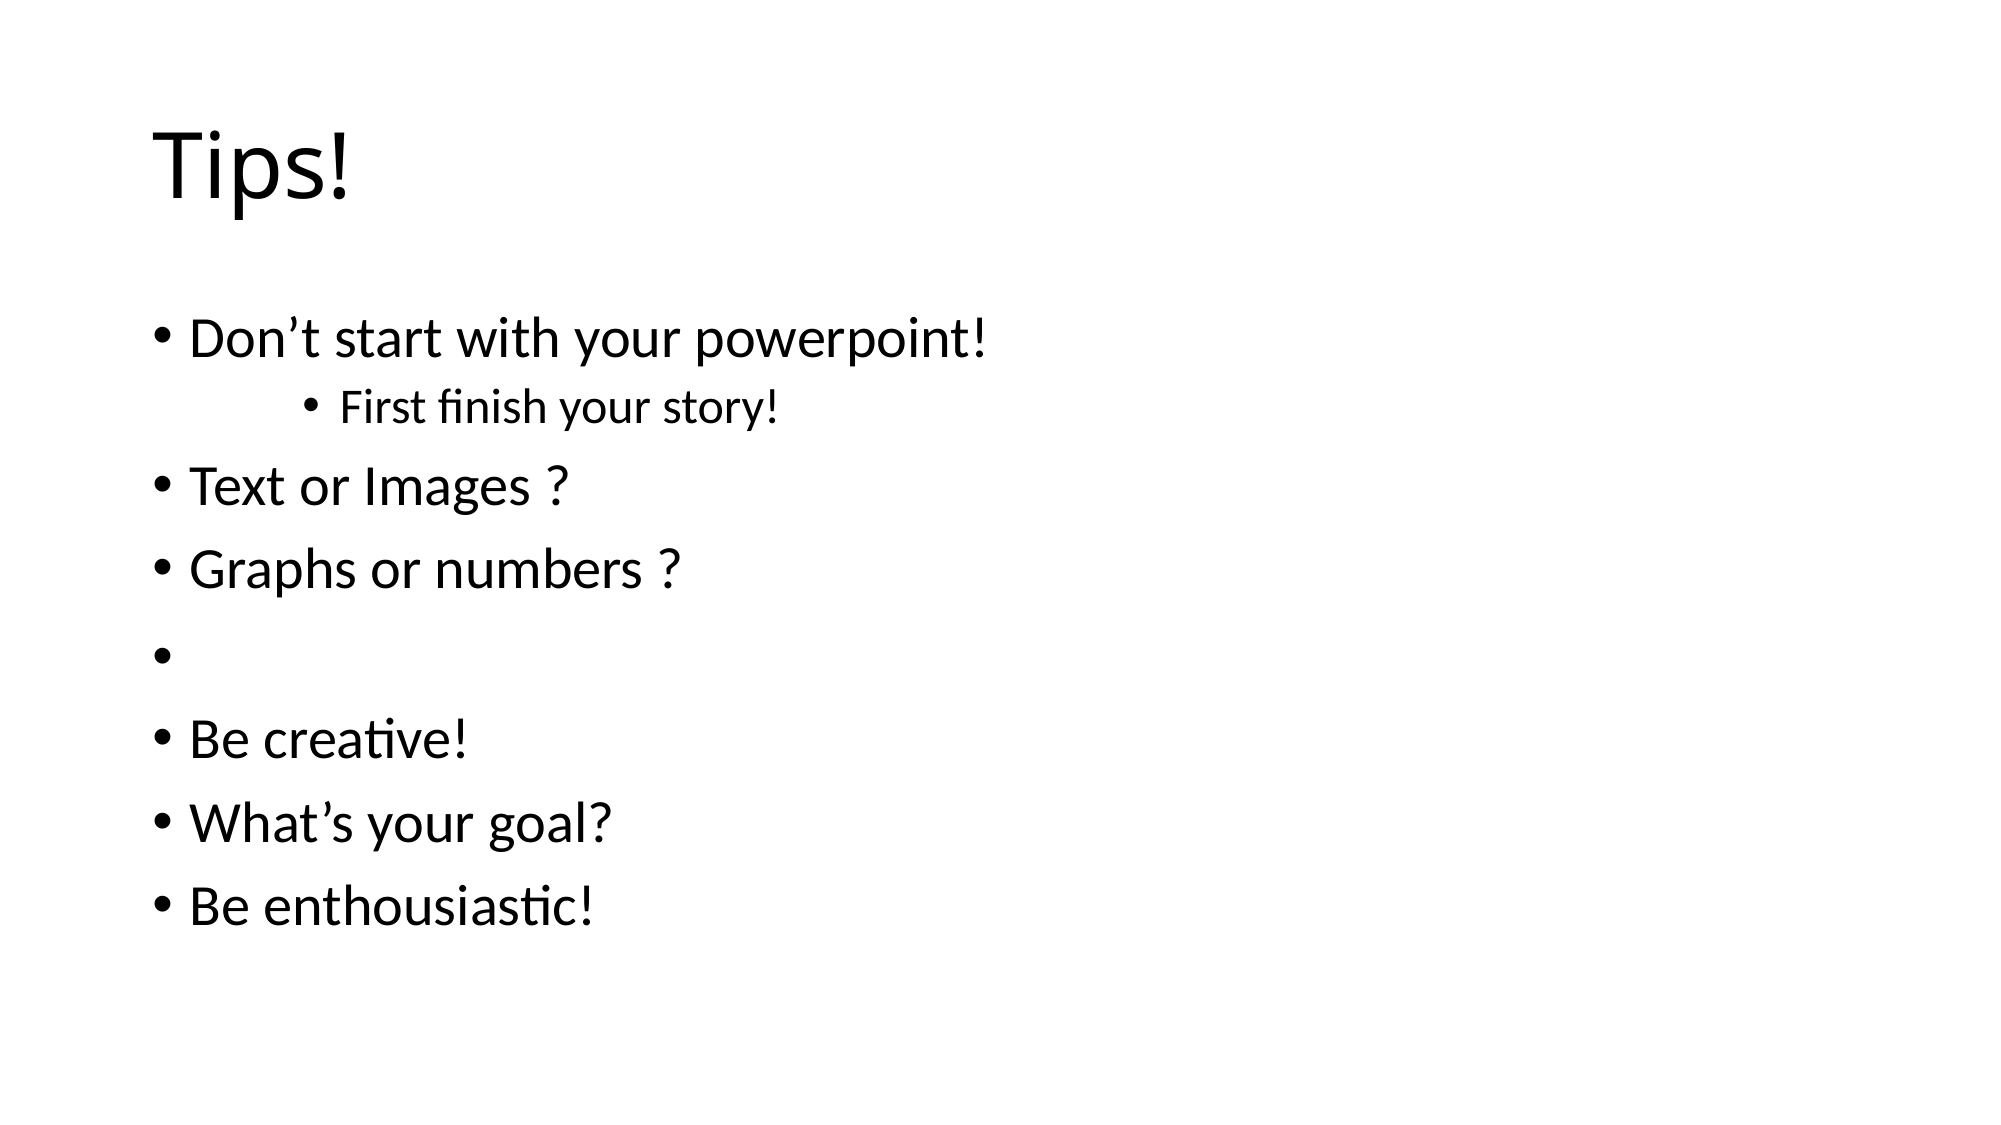

# Tips!
Don’t start with your powerpoint!
First finish your story!
Text or Images ?
Graphs or numbers ?
Be creative!
What’s your goal?
Be enthousiastic!